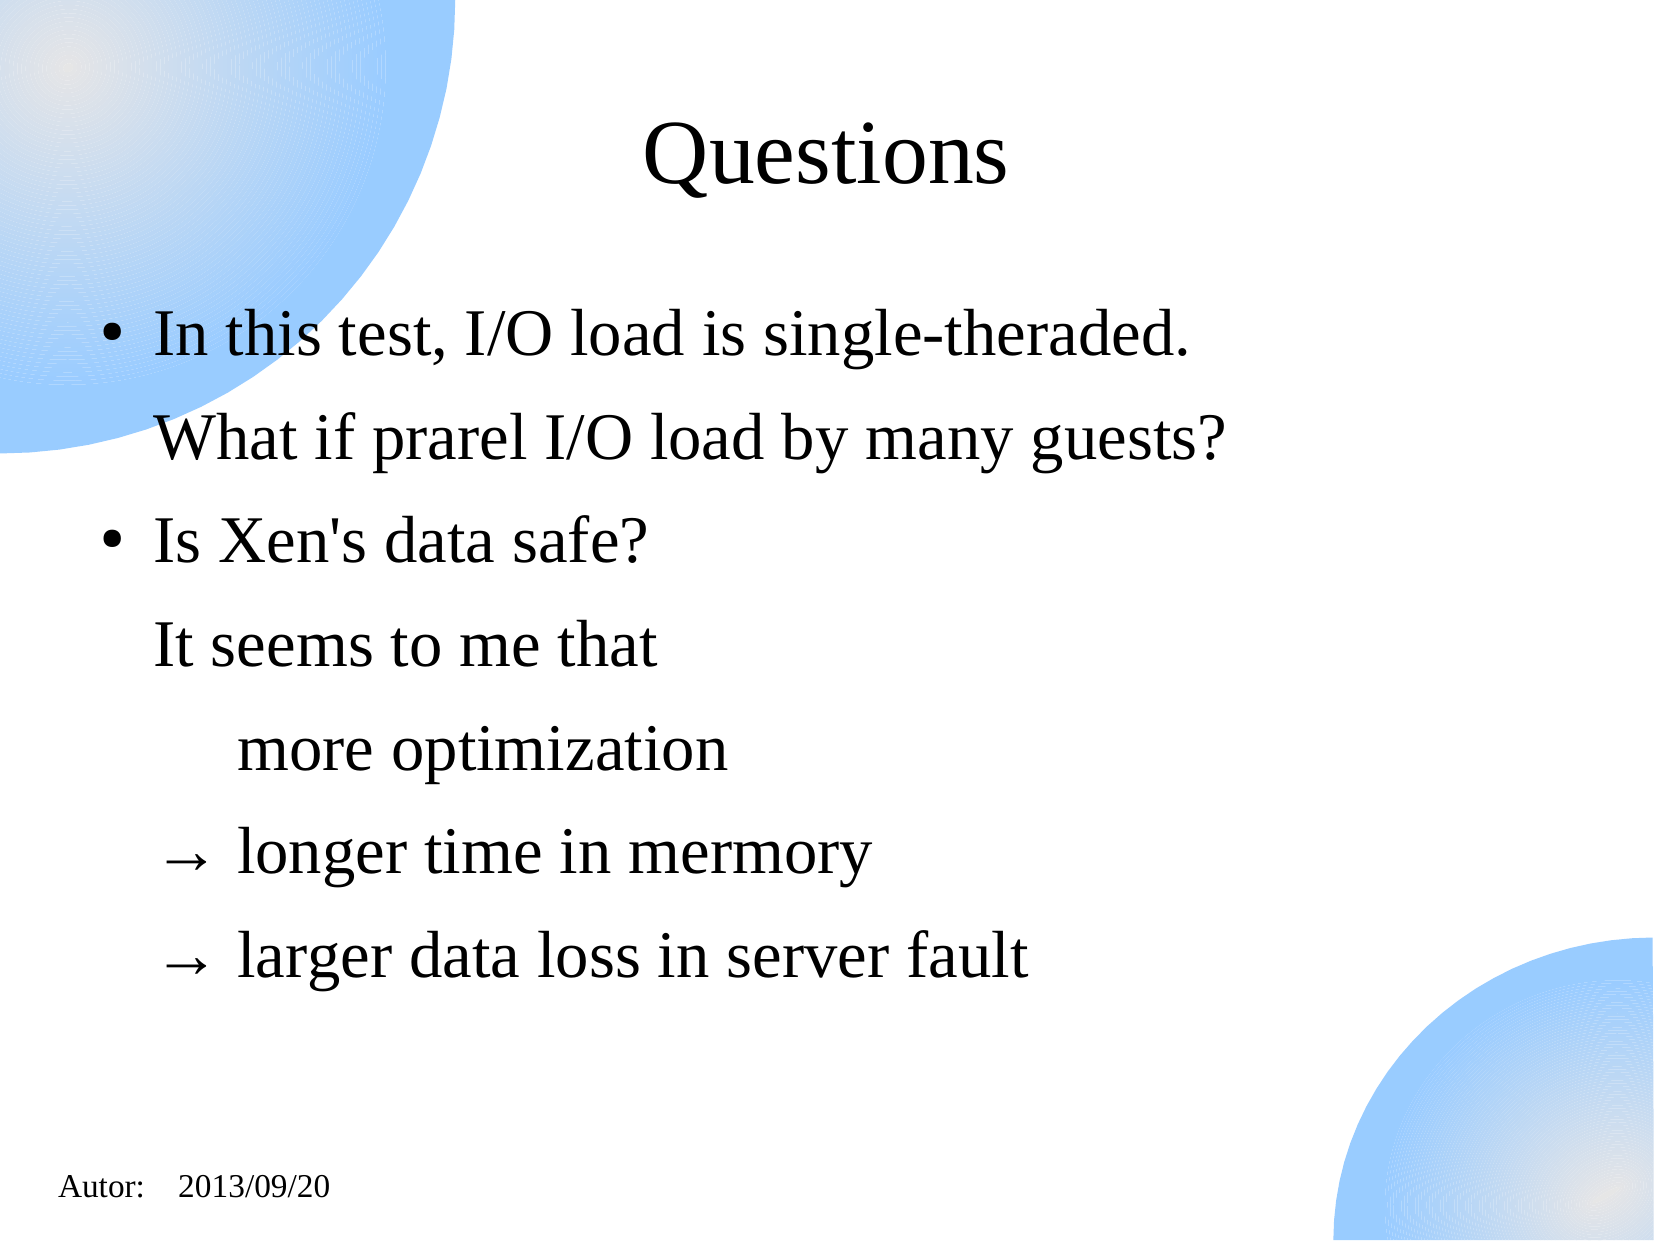

# Questions
In this test, I/O load is single-theraded.
What if prarel I/O load by many guests?
Is Xen's data safe?
It seems to me that
 more optimization
→ longer time in mermory
→ larger data loss in server fault